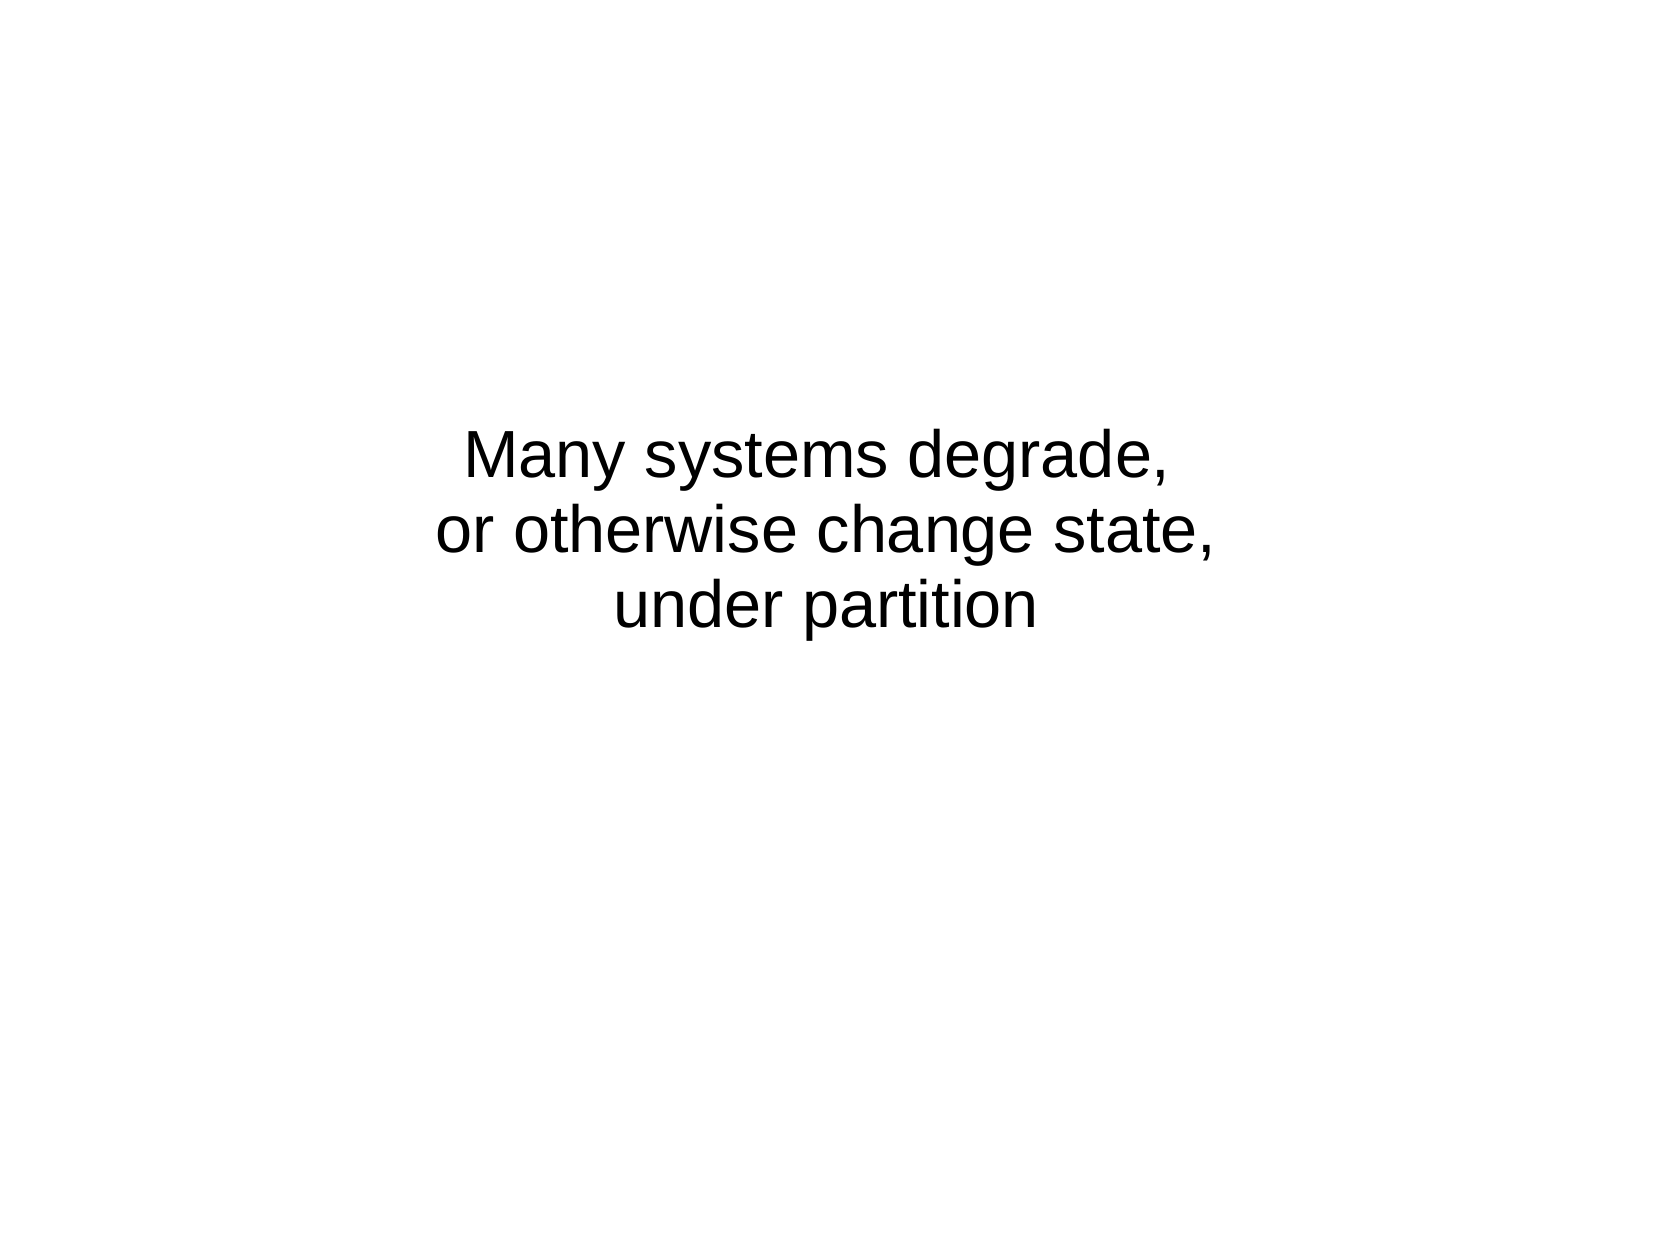

# Many systems degrade,
or otherwise change state,
 under partition